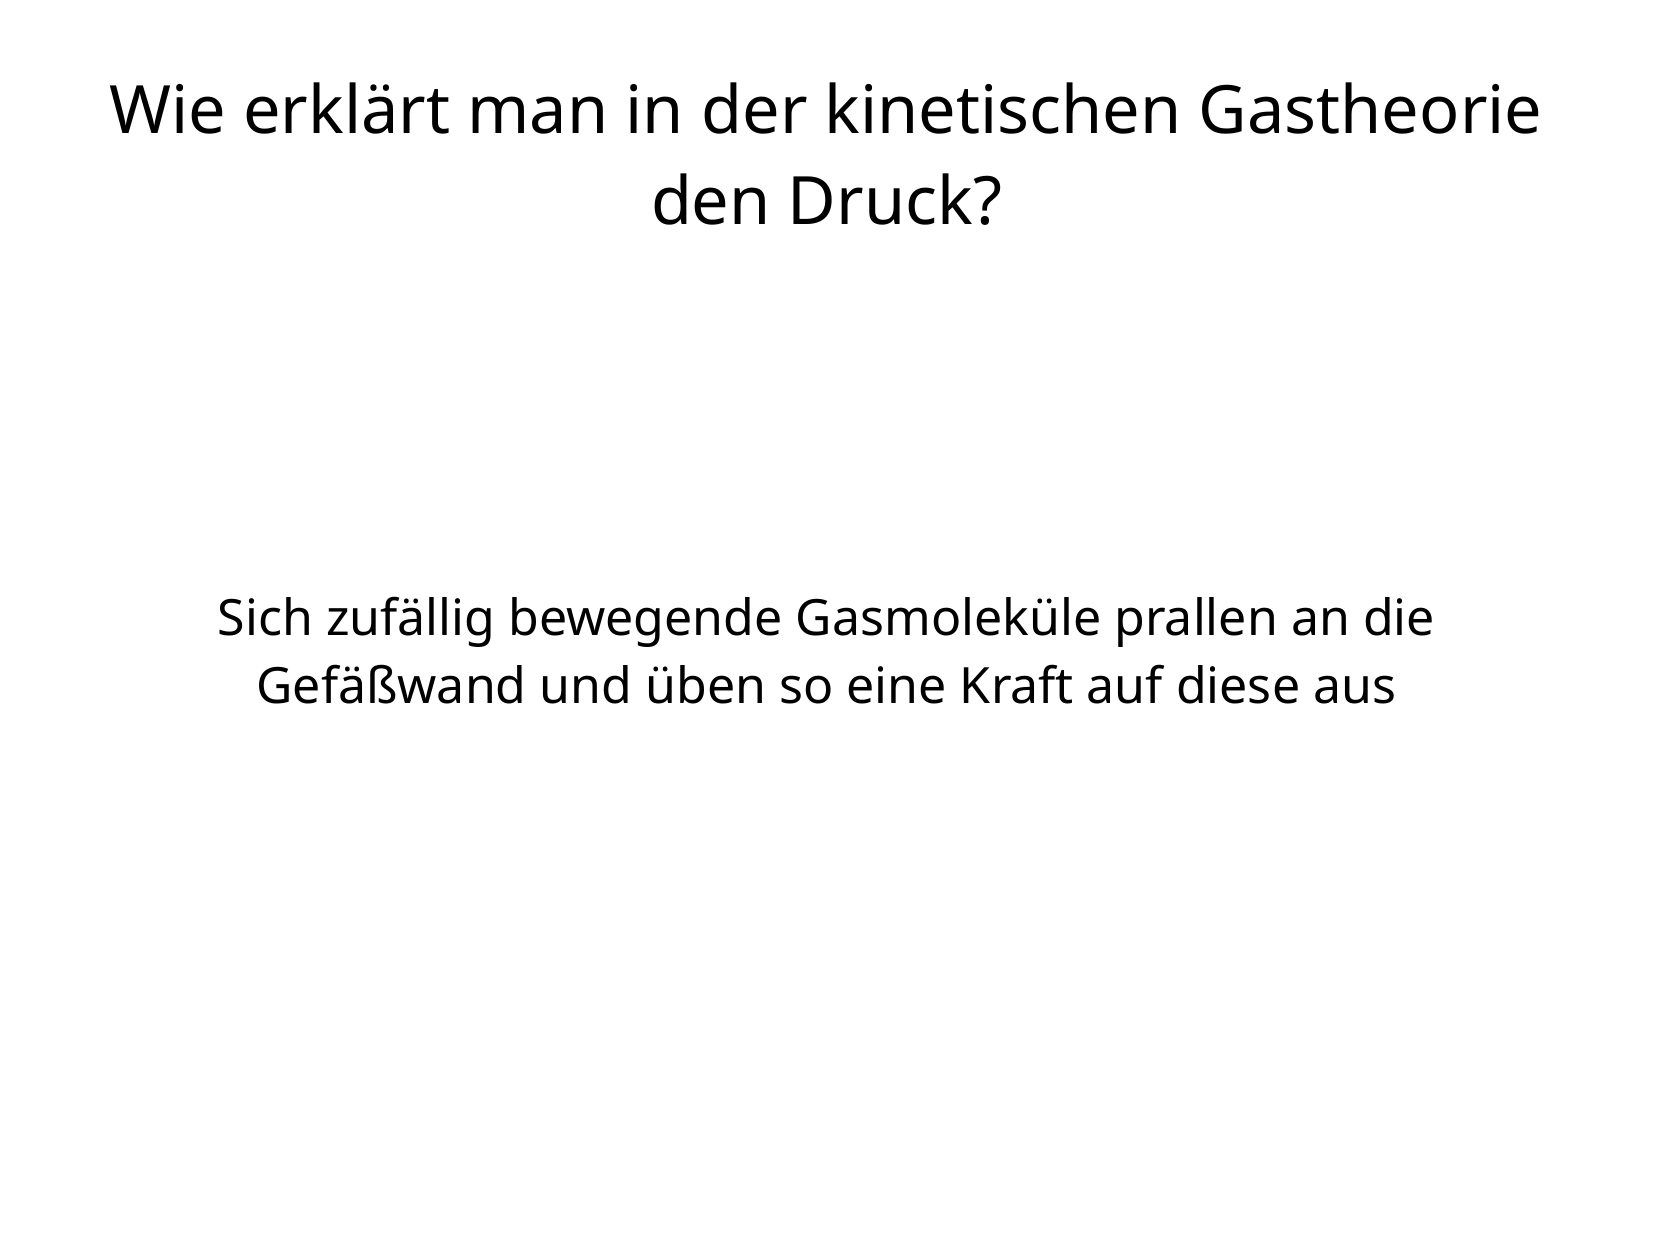

# Wie erklärt man in der kinetischen Gastheorie den Druck?
Sich zufällig bewegende Gasmoleküle prallen an die Gefäßwand und üben so eine Kraft auf diese aus